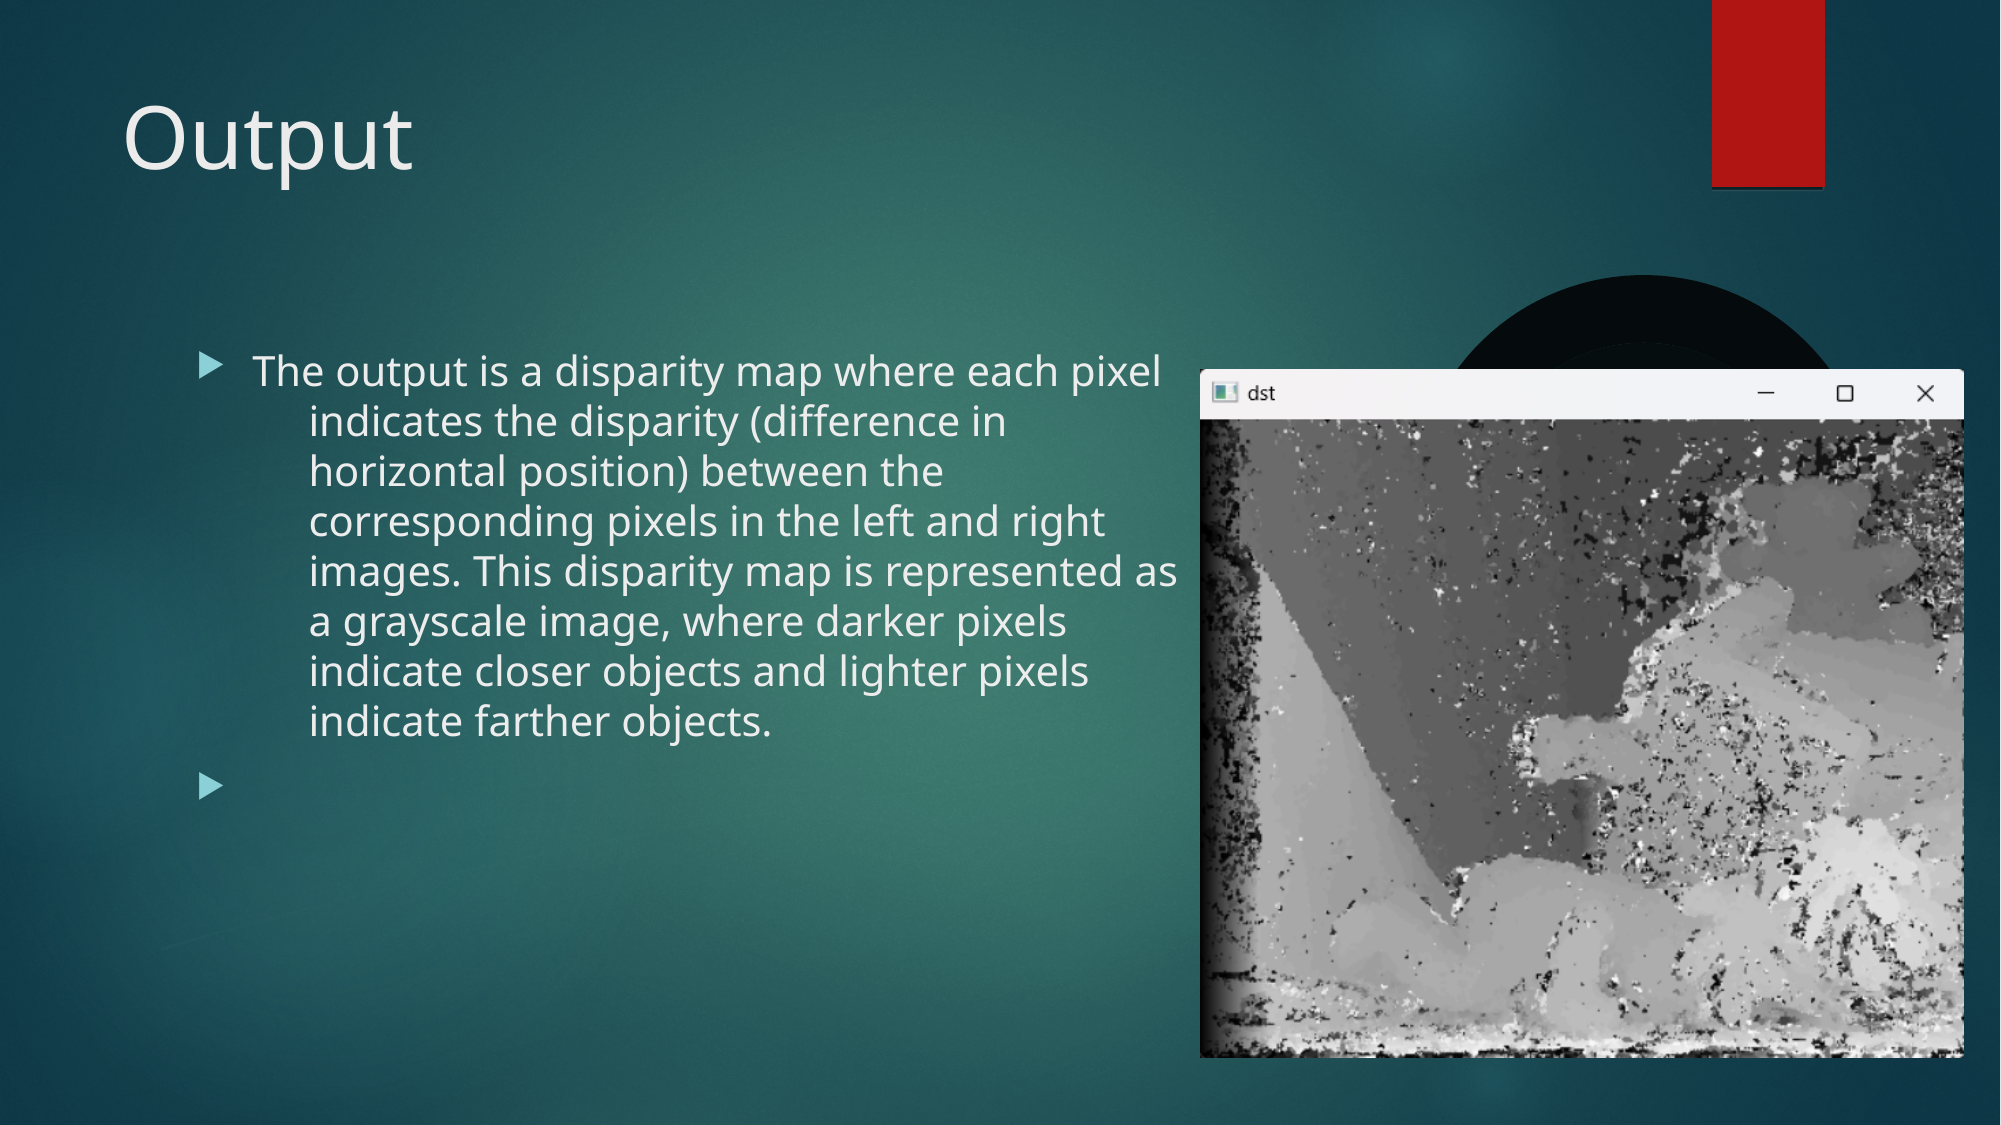

# Output
The output is a disparity map where each pixel indicates the disparity (difference in horizontal position) between the corresponding pixels in the left and right images. This disparity map is represented as a grayscale image, where darker pixels indicate closer objects and lighter pixels indicate farther objects.